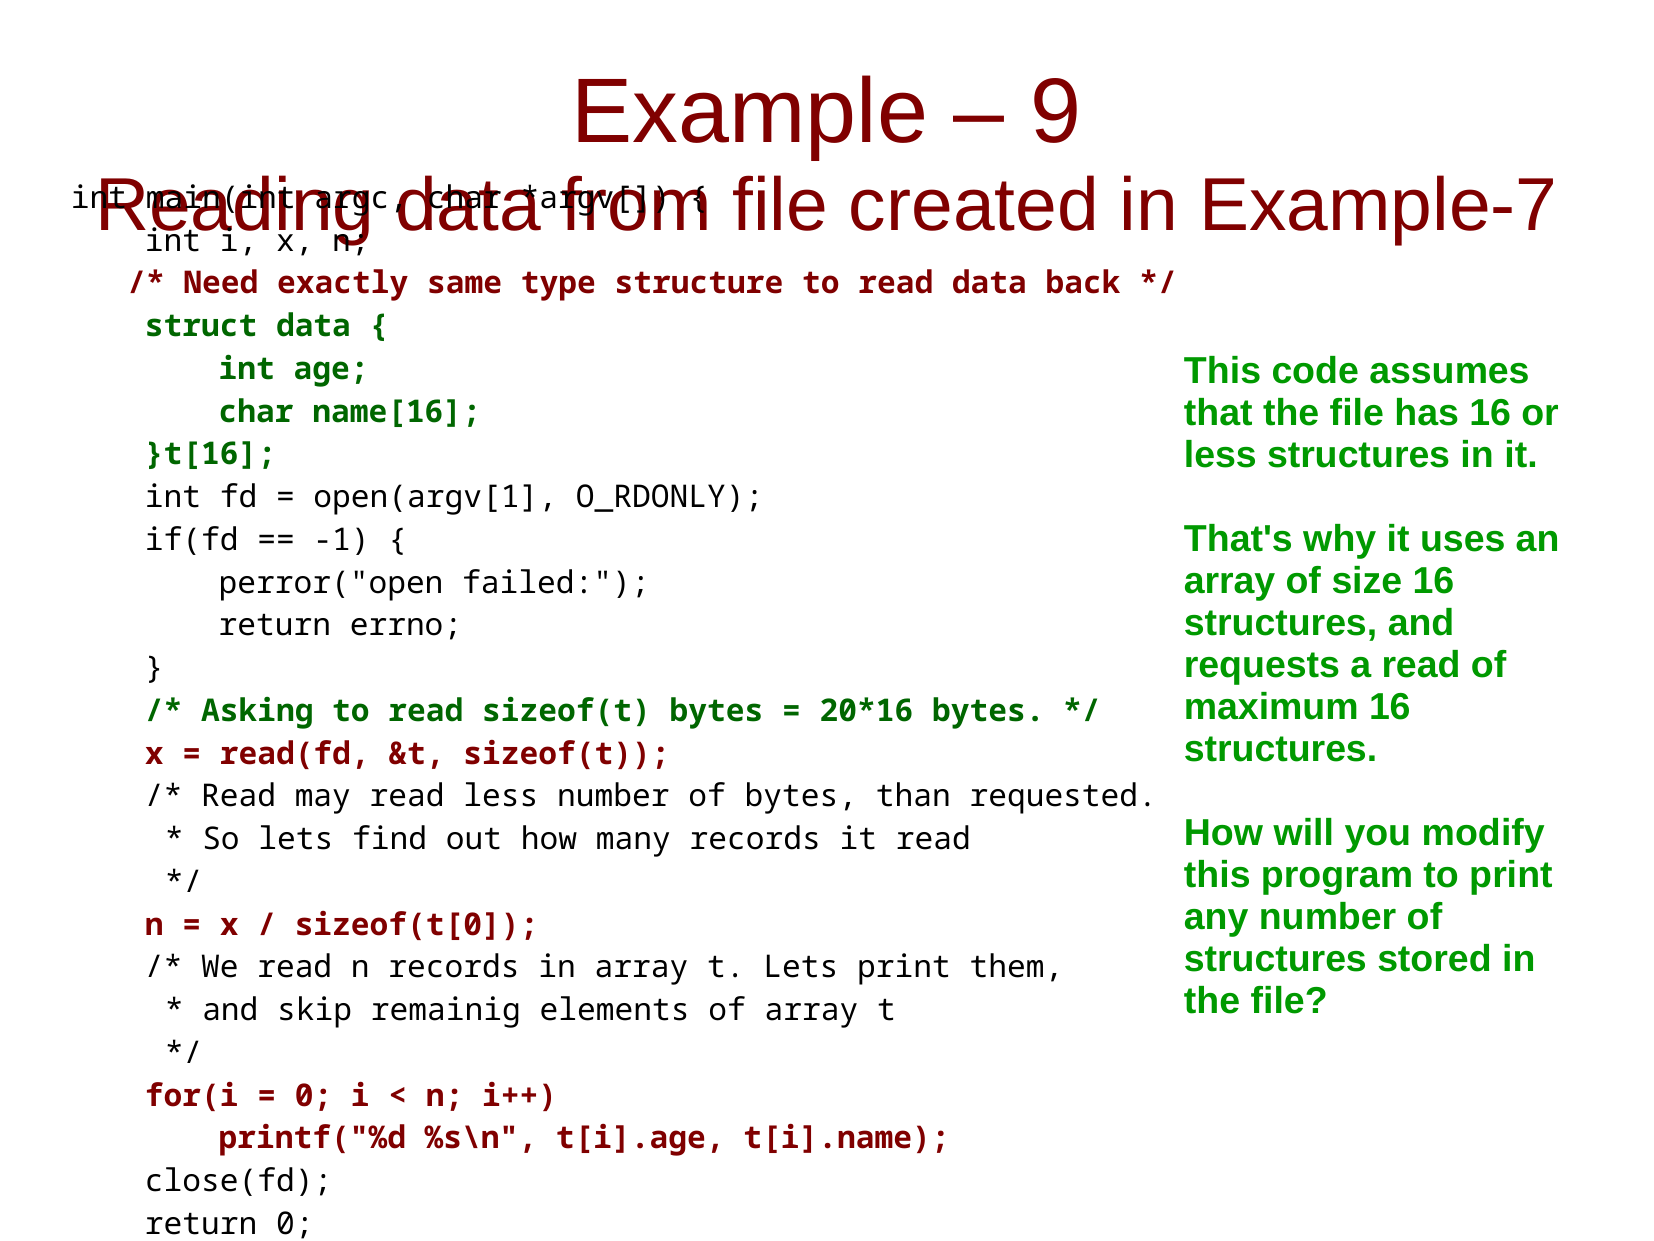

# Example – 9 Reading data from file created in Example-7
int main(int argc, char *argv[]) {
	int i, x, n;
 /* Need exactly same type structure to read data back */
	struct data {
		int age;
		char name[16];
	}t[16];
	int fd = open(argv[1], O_RDONLY);
	if(fd == -1) {
		perror("open failed:");
		return errno;
	}
	/* Asking to read sizeof(t) bytes = 20*16 bytes. */
	x = read(fd, &t, sizeof(t));
	/* Read may read less number of bytes, than requested.
 * So lets find out how many records it read
 */
	n = x / sizeof(t[0]);
	/* We read n records in array t. Lets print them,
 * and skip remainig elements of array t
 */
	for(i = 0; i < n; i++)
		printf("%d %s\n", t[i].age, t[i].name);
	close(fd);
	return 0;
}
This code assumes that the file has 16 or less structures in it.
That's why it uses an array of size 16 structures, and requests a read of maximum 16 structures.
How will you modify this program to print any number of structures stored in the file?